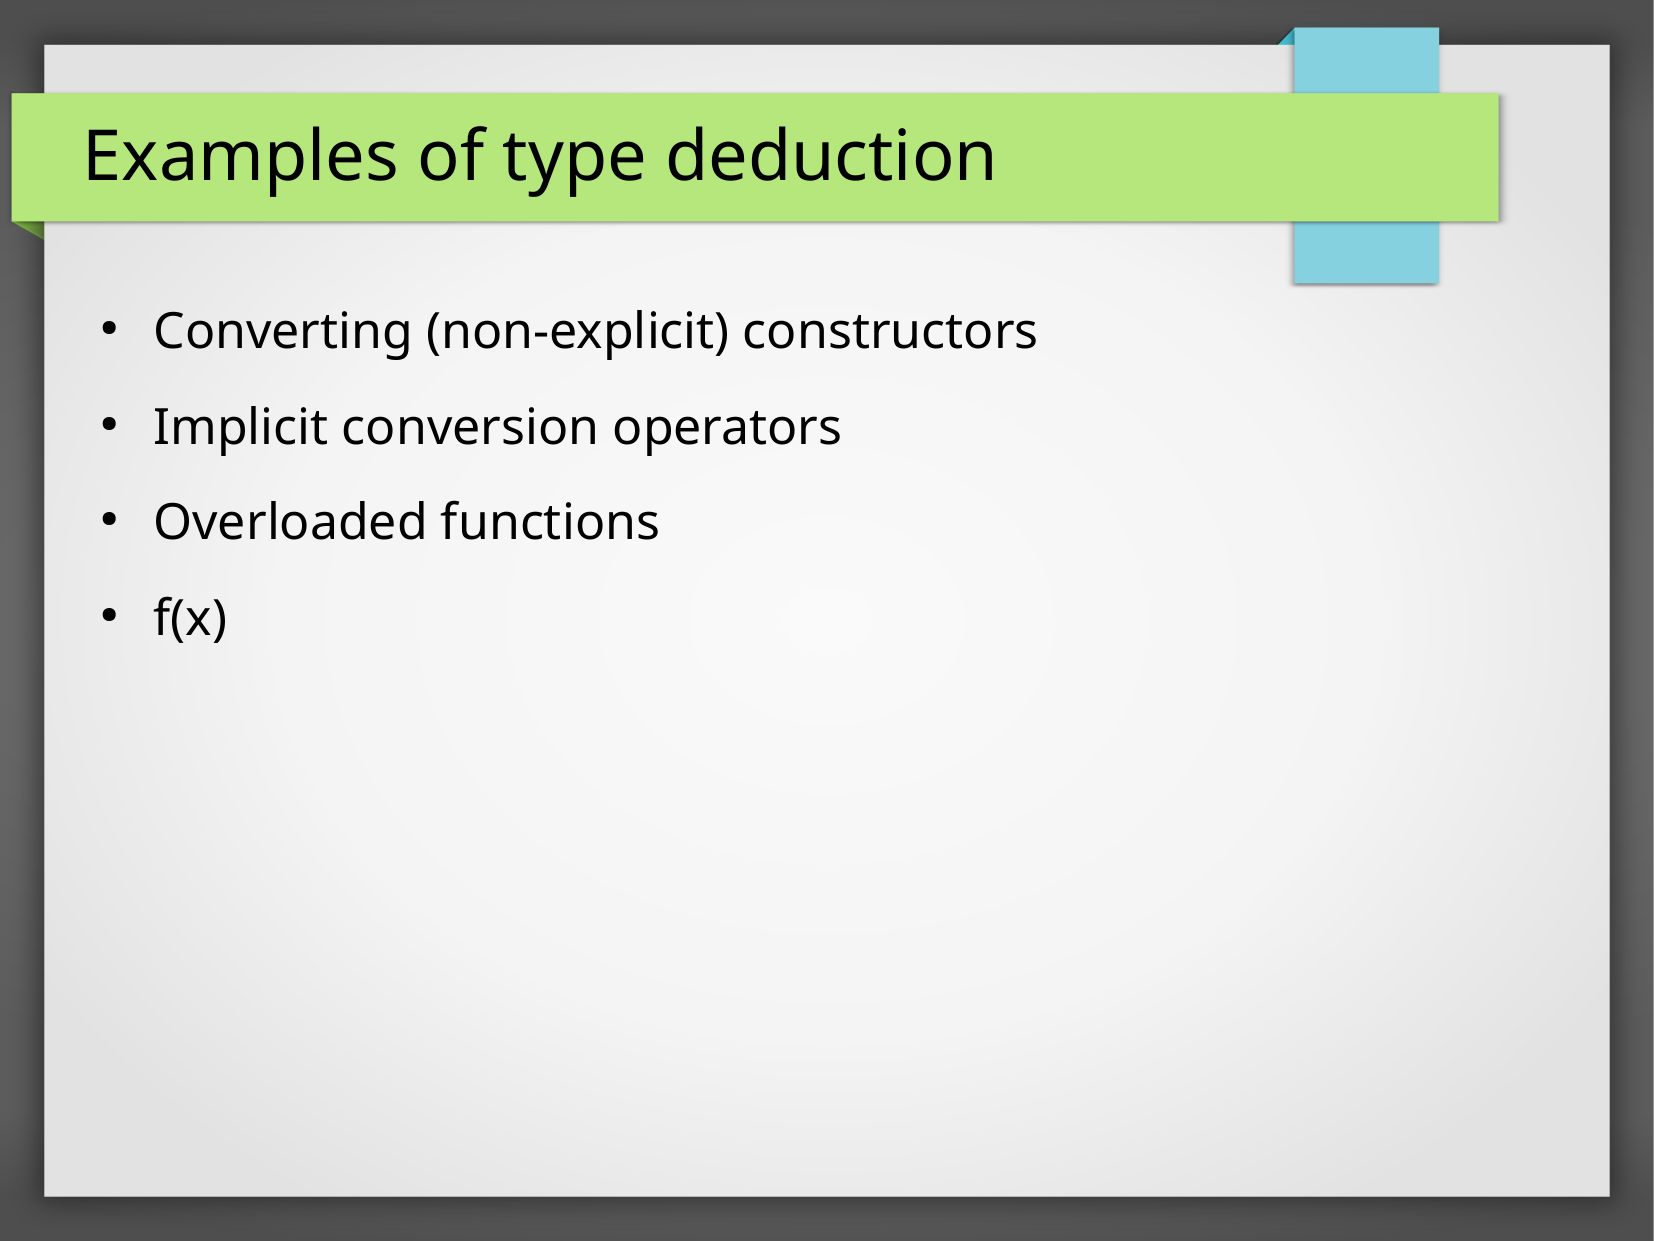

# Examples of type deduction
Converting (non-explicit) constructors
Implicit conversion operators
Overloaded functions
f(x)